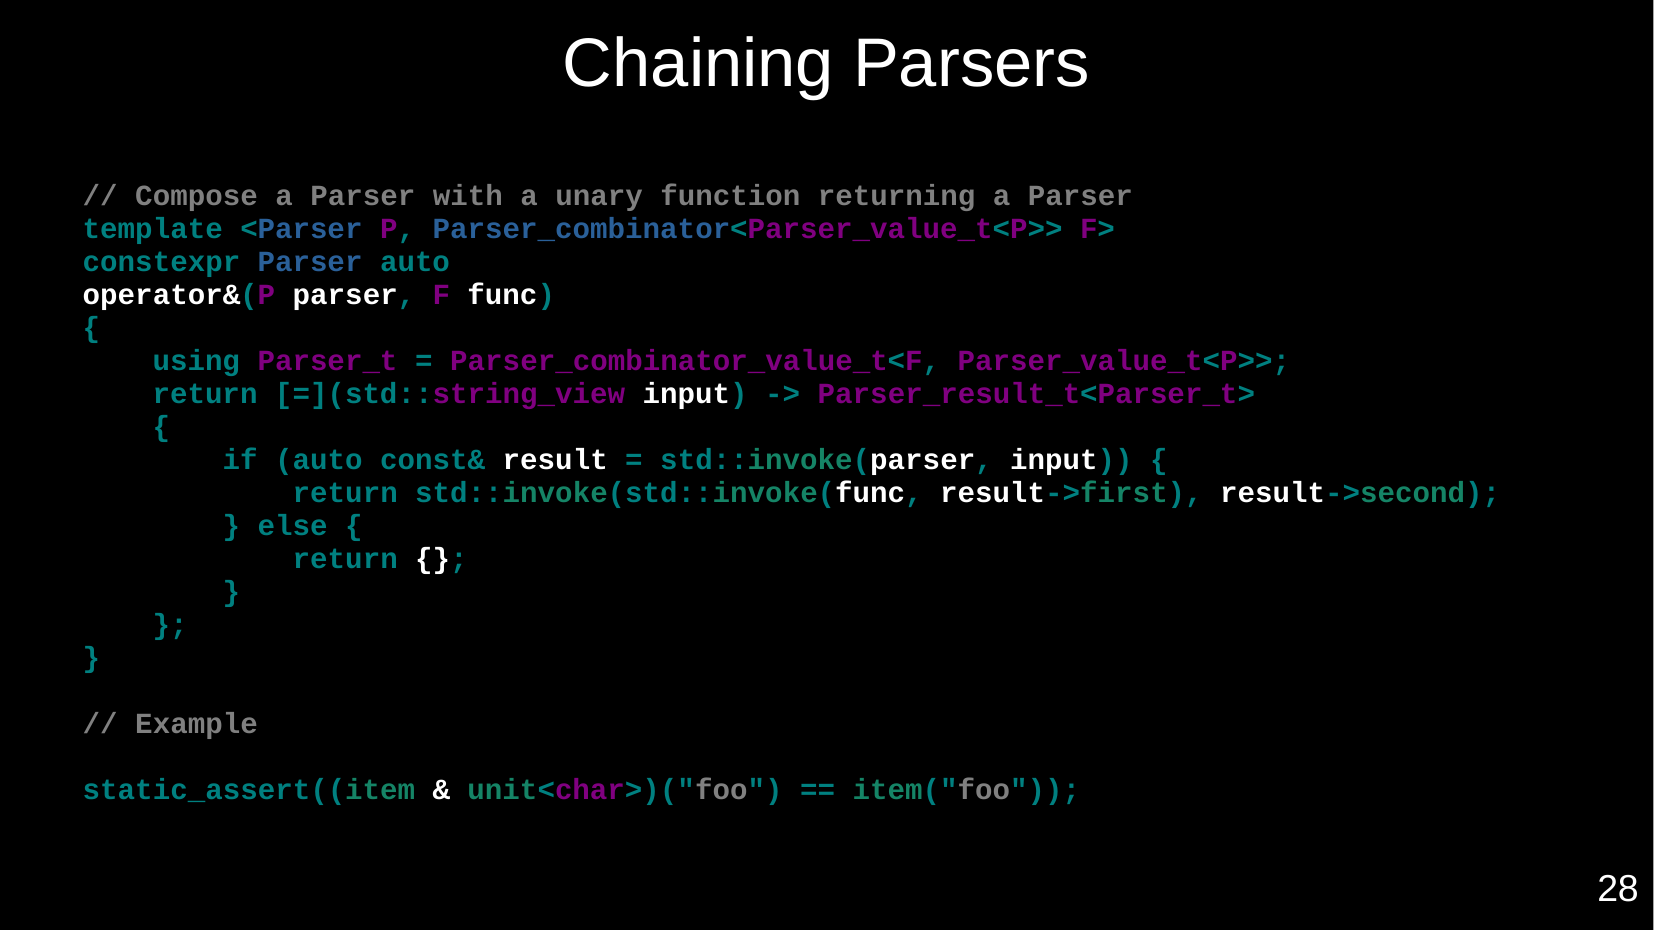

Chaining Parsers
# // Compose a Parser with a unary function returning a Parser
template <Parser P, Parser_combinator<Parser_value_t<P>> F>
constexpr Parser auto
operator&(P parser, F func)
{
 using Parser_t = Parser_combinator_value_t<F, Parser_value_t<P>>;
 return [=](std::string_view input) -> Parser_result_t<Parser_t>
 {
 if (auto const& result = std::invoke(parser, input)) {
 return std::invoke(std::invoke(func, result->first), result->second);
 } else {
 return {};
 }
 };
}
// Example
static_assert((item & unit<char>)("foo") == item("foo"));